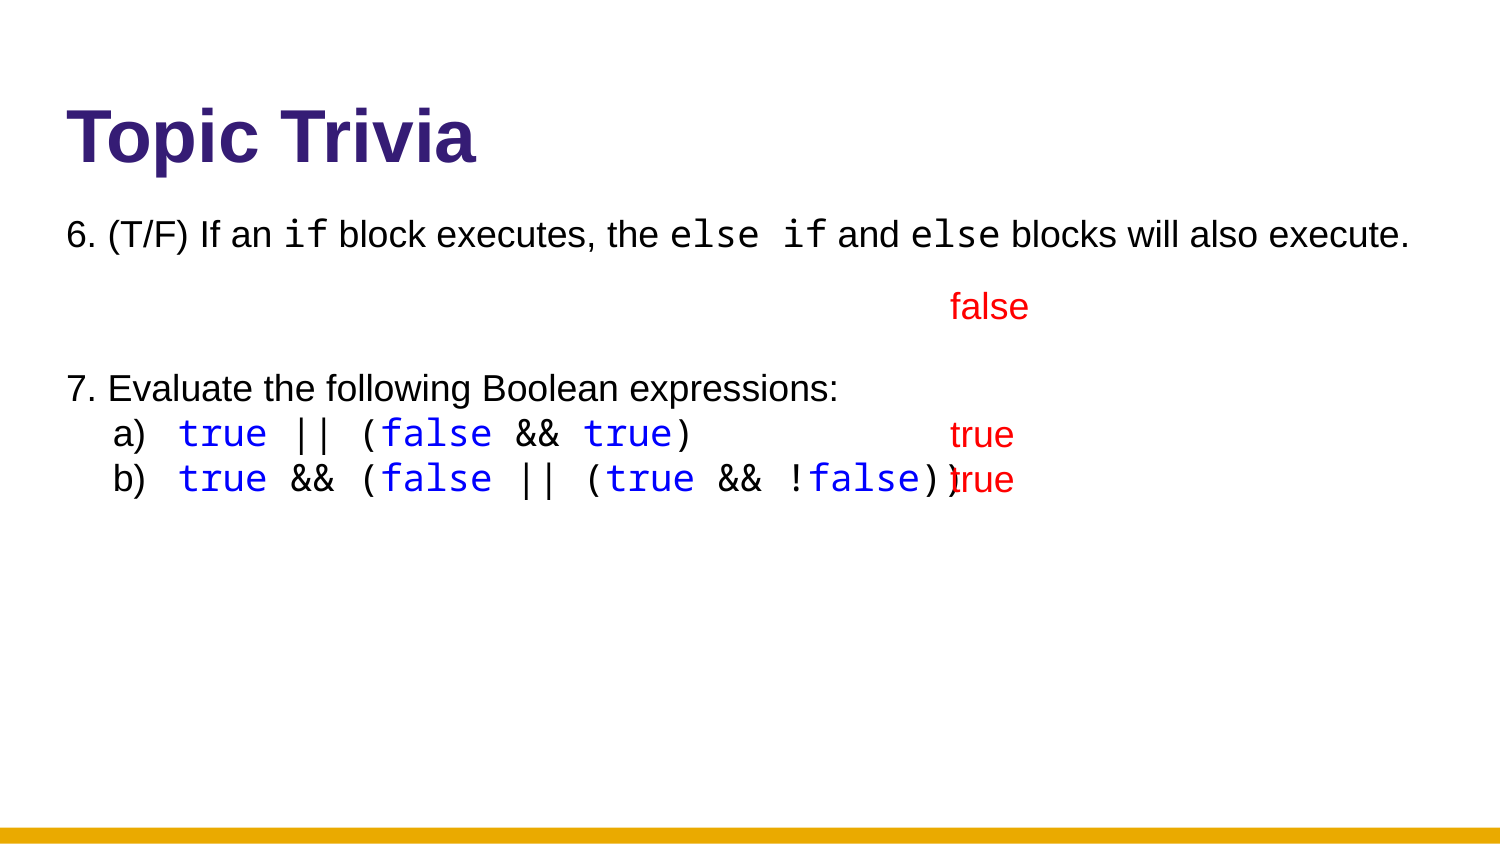

# Topic Trivia
6. (T/F) If an if block executes, the else if and else blocks will also execute.
7. Evaluate the following Boolean expressions:
a) true || (false && true)
b) true && (false || (true && !false))
false
true
true